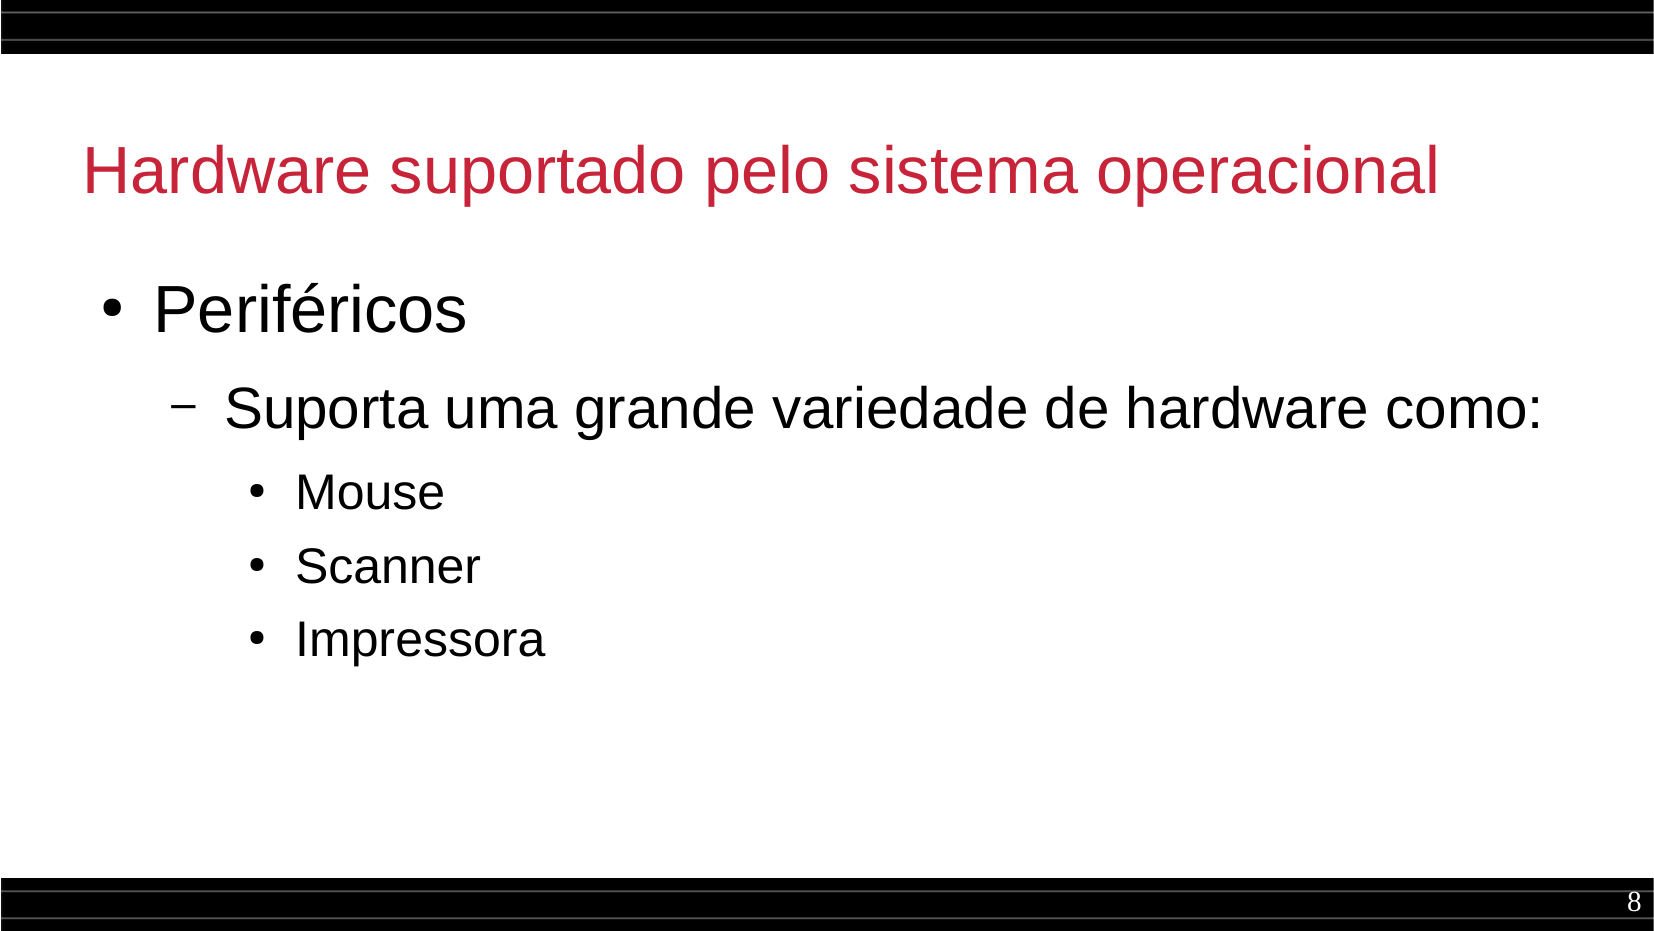

# Hardware suportado pelo sistema operacional
Periféricos
Suporta uma grande variedade de hardware como:
Mouse
Scanner
Impressora